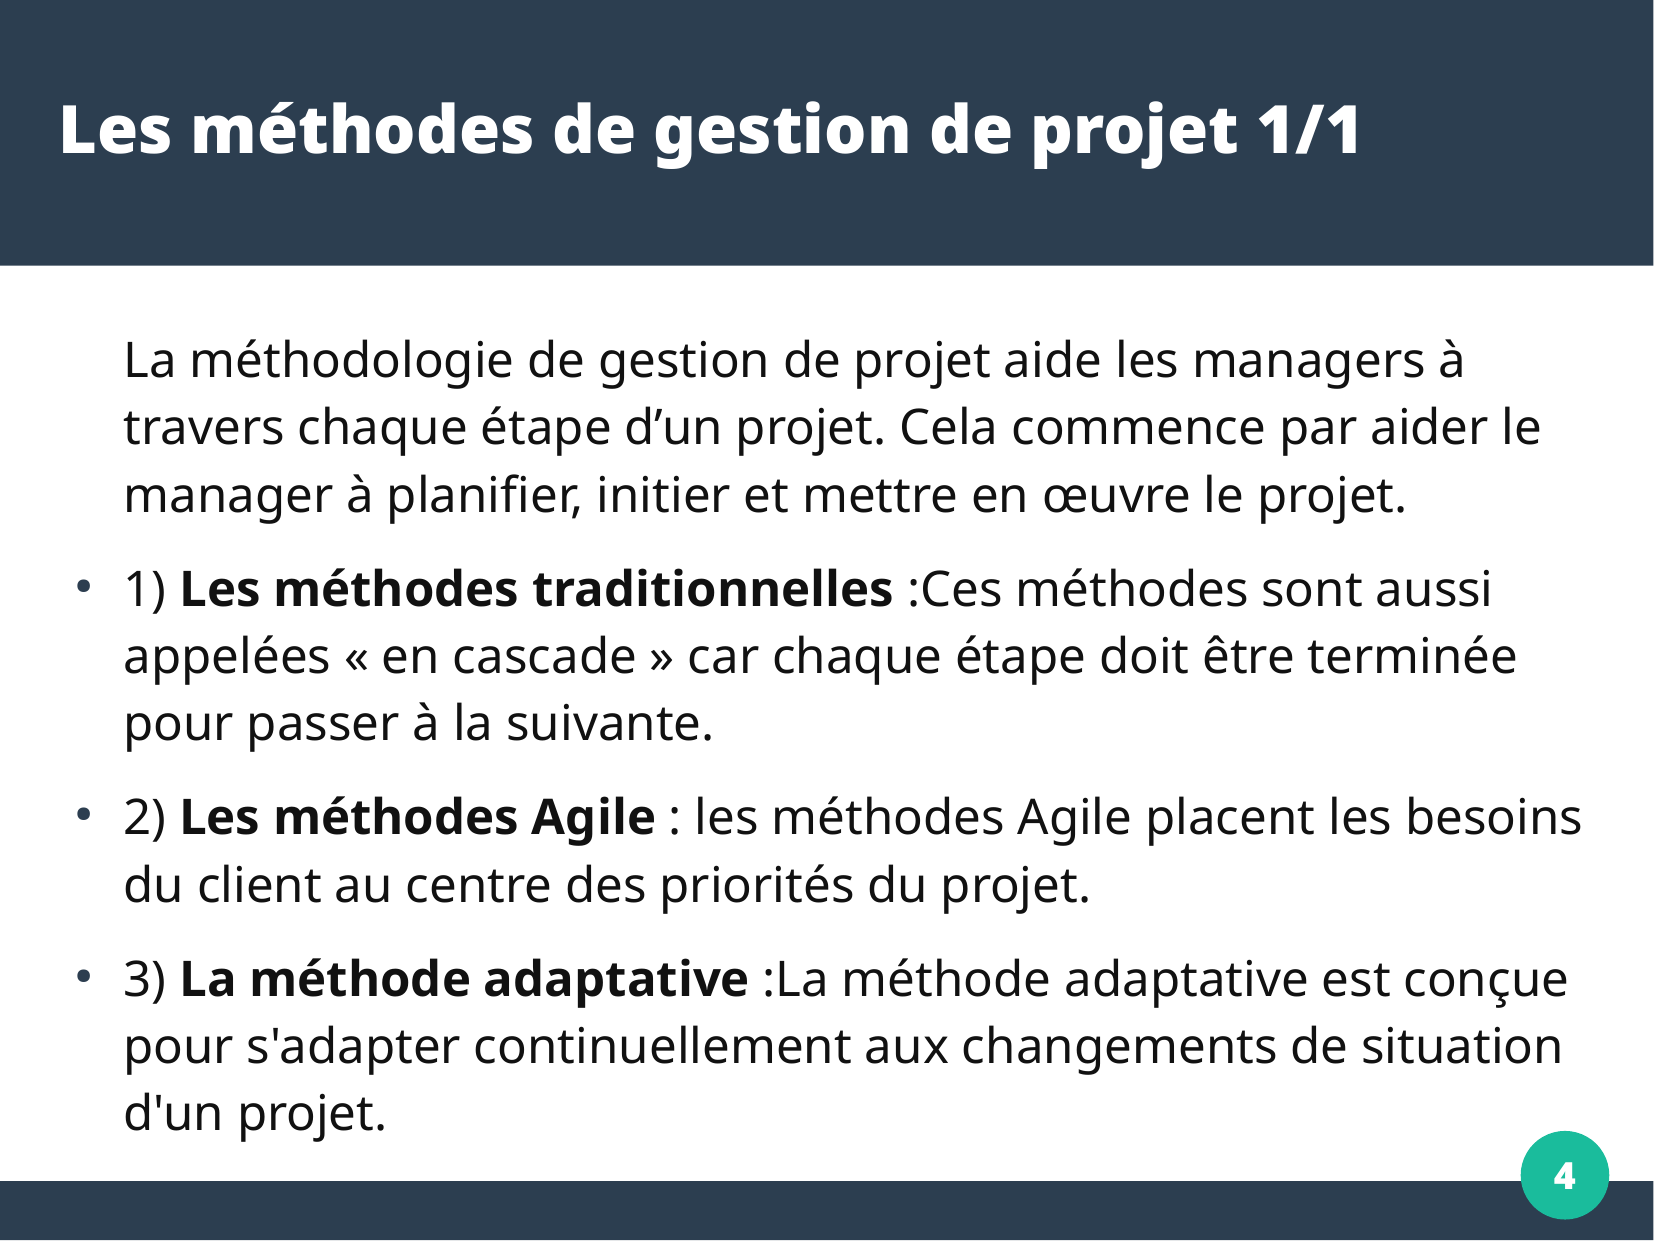

# Les méthodes de gestion de projet 1/1
La méthodologie de gestion de projet aide les managers à travers chaque étape d’un projet. Cela commence par aider le manager à planifier, initier et mettre en œuvre le projet.
1) Les méthodes traditionnelles :Ces méthodes sont aussi appelées « en cascade » car chaque étape doit être terminée pour passer à la suivante.
2) Les méthodes Agile : les méthodes Agile placent les besoins du client au centre des priorités du projet.
3) La méthode adaptative :La méthode adaptative est conçue pour s'adapter continuellement aux changements de situation d'un projet.
4